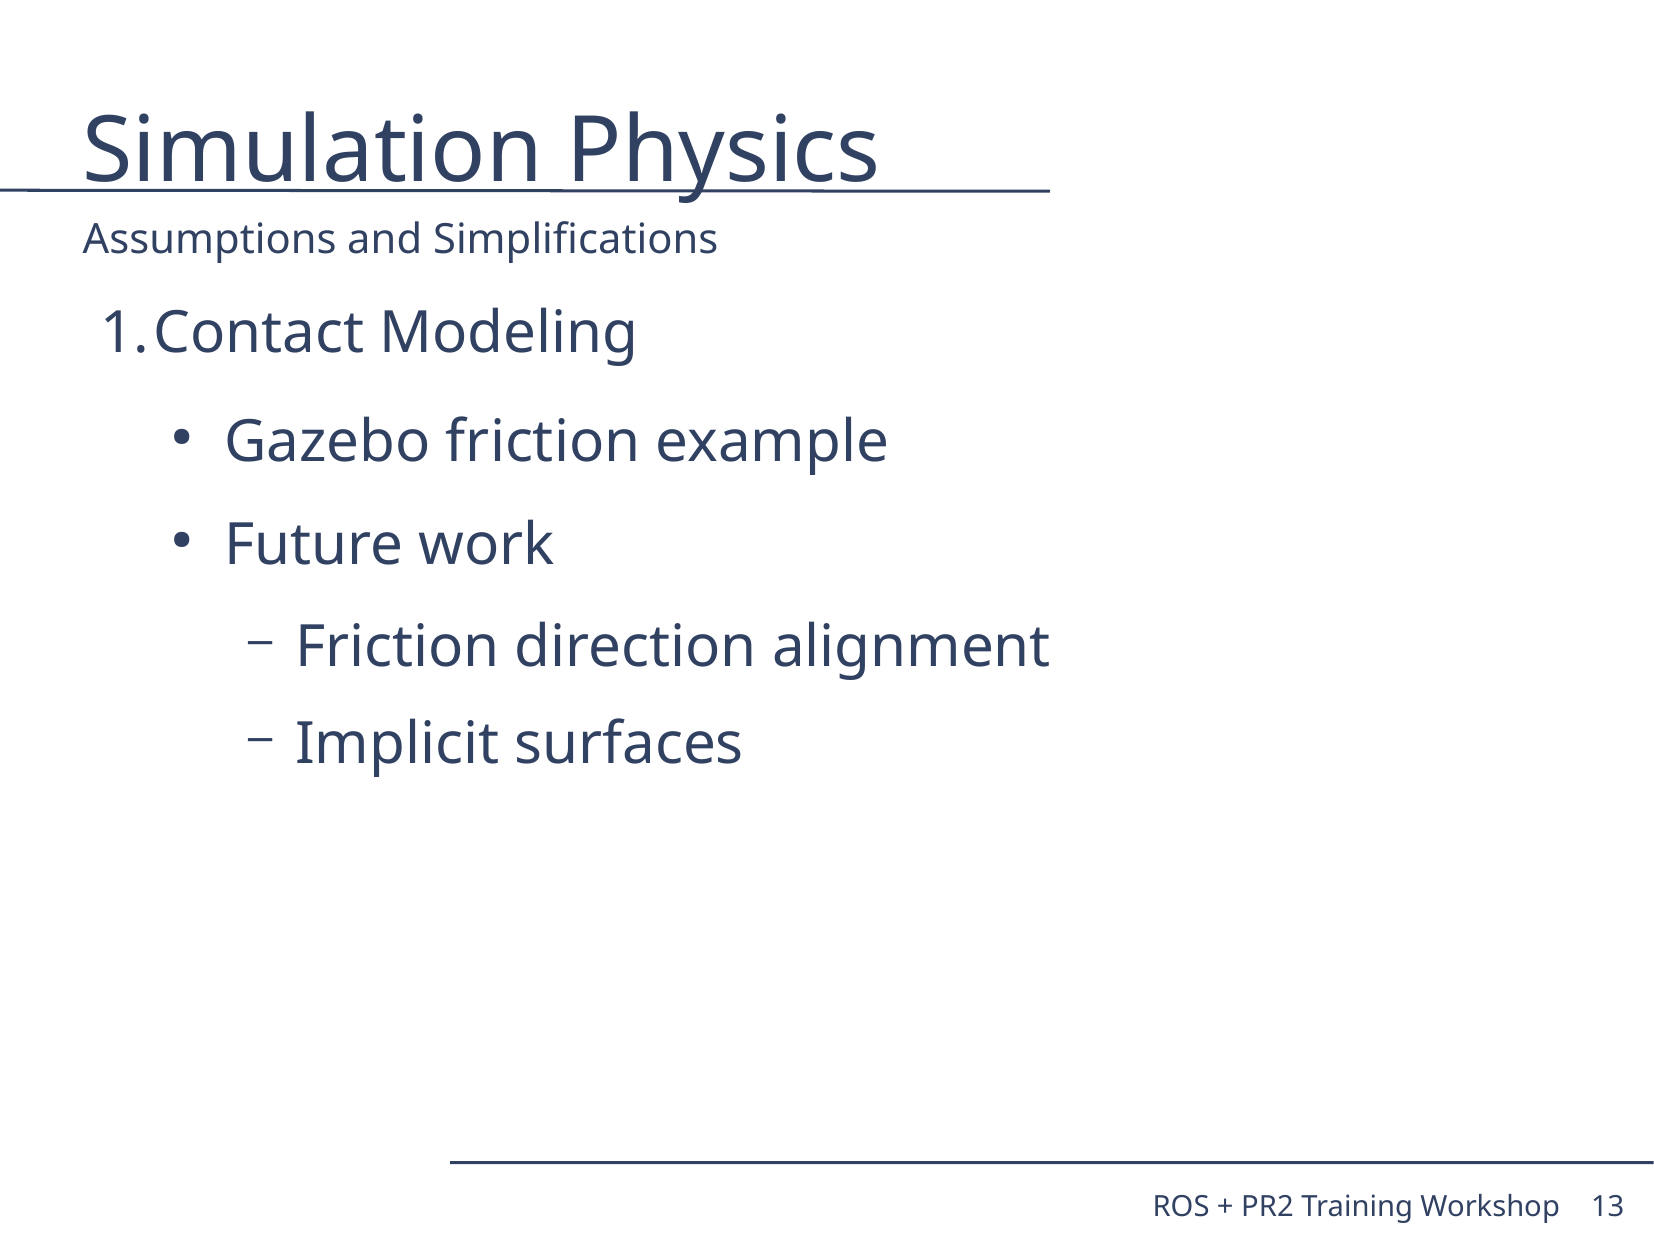

# Simulation Physics Assumptions and Simplifications
Contact Modeling
Gazebo friction example
Future work
Friction direction alignment
Implicit surfaces